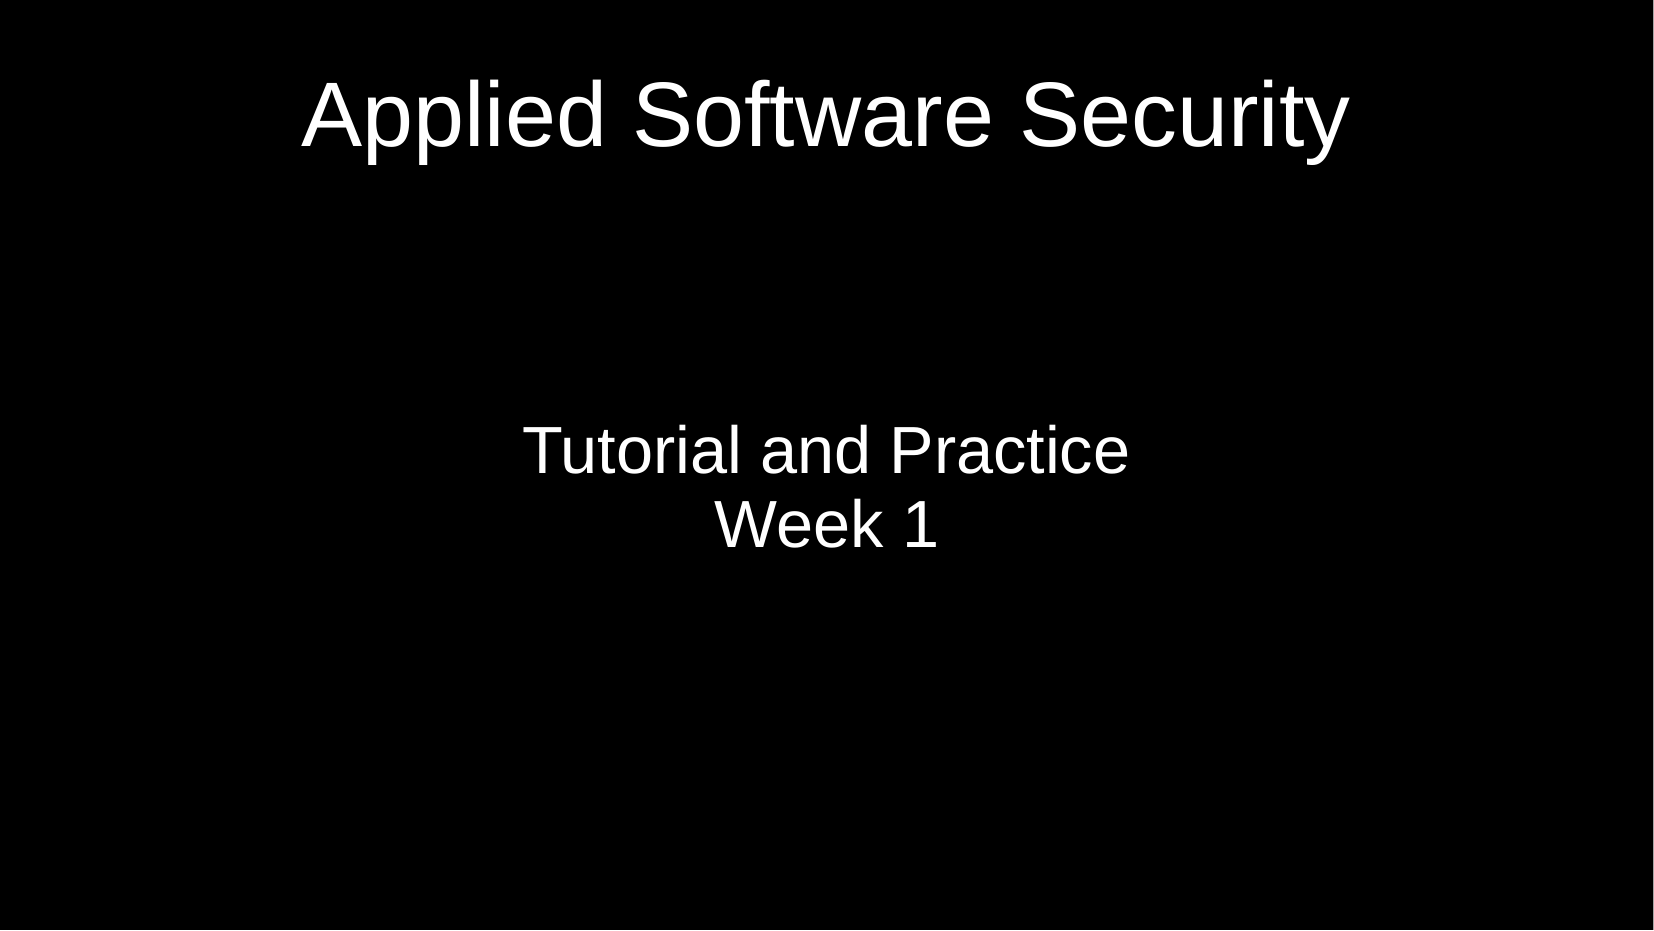

# Applied Software Security
Tutorial and Practice
Week 1